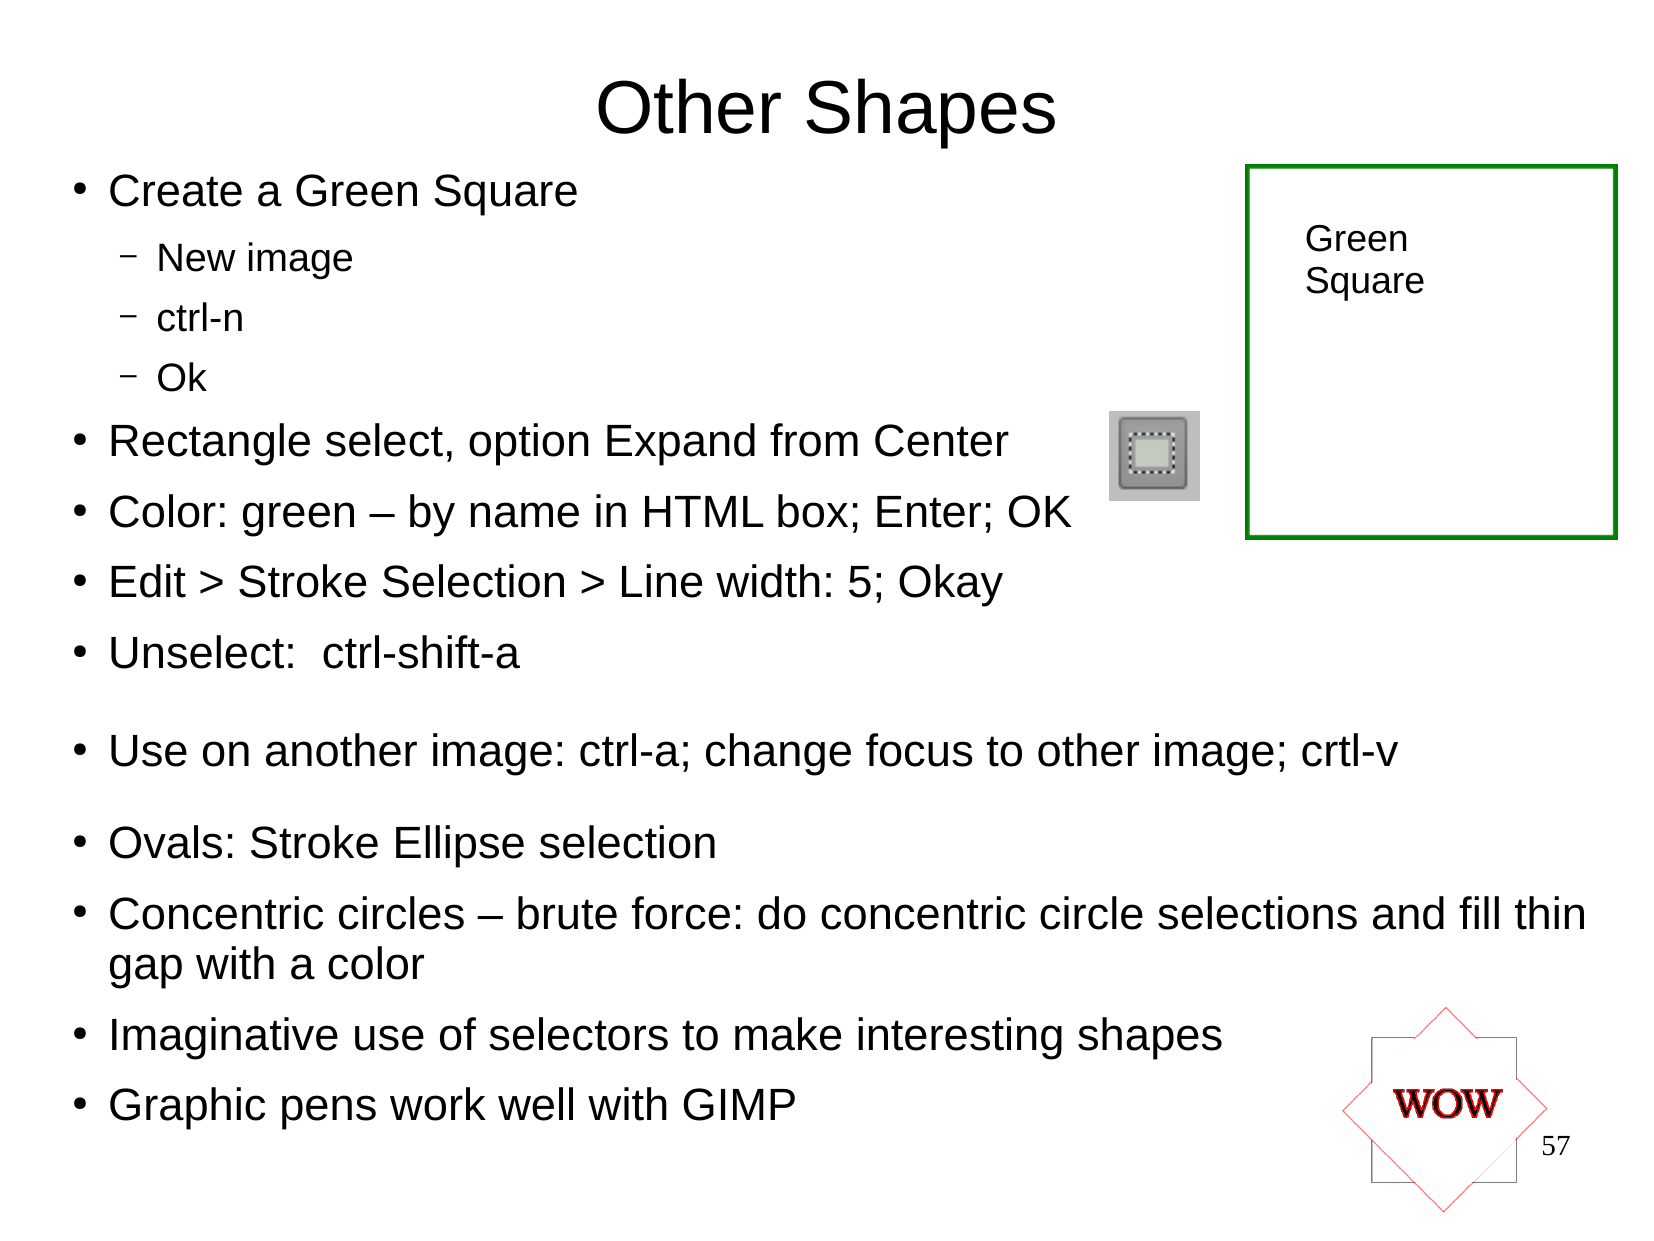

Other Shapes
# Create a Green Square
New image
ctrl-n
Ok
Rectangle select, option Expand from Center
Color: green – by name in HTML box; Enter; OK
Edit > Stroke Selection > Line width: 5; Okay
Unselect: ctrl-shift-a
Use on another image: ctrl-a; change focus to other image; crtl-v
Ovals: Stroke Ellipse selection
Concentric circles – brute force: do concentric circle selections and fill thin gap with a color
Imaginative use of selectors to make interesting shapes
Graphic pens work well with GIMP
Green Square
57